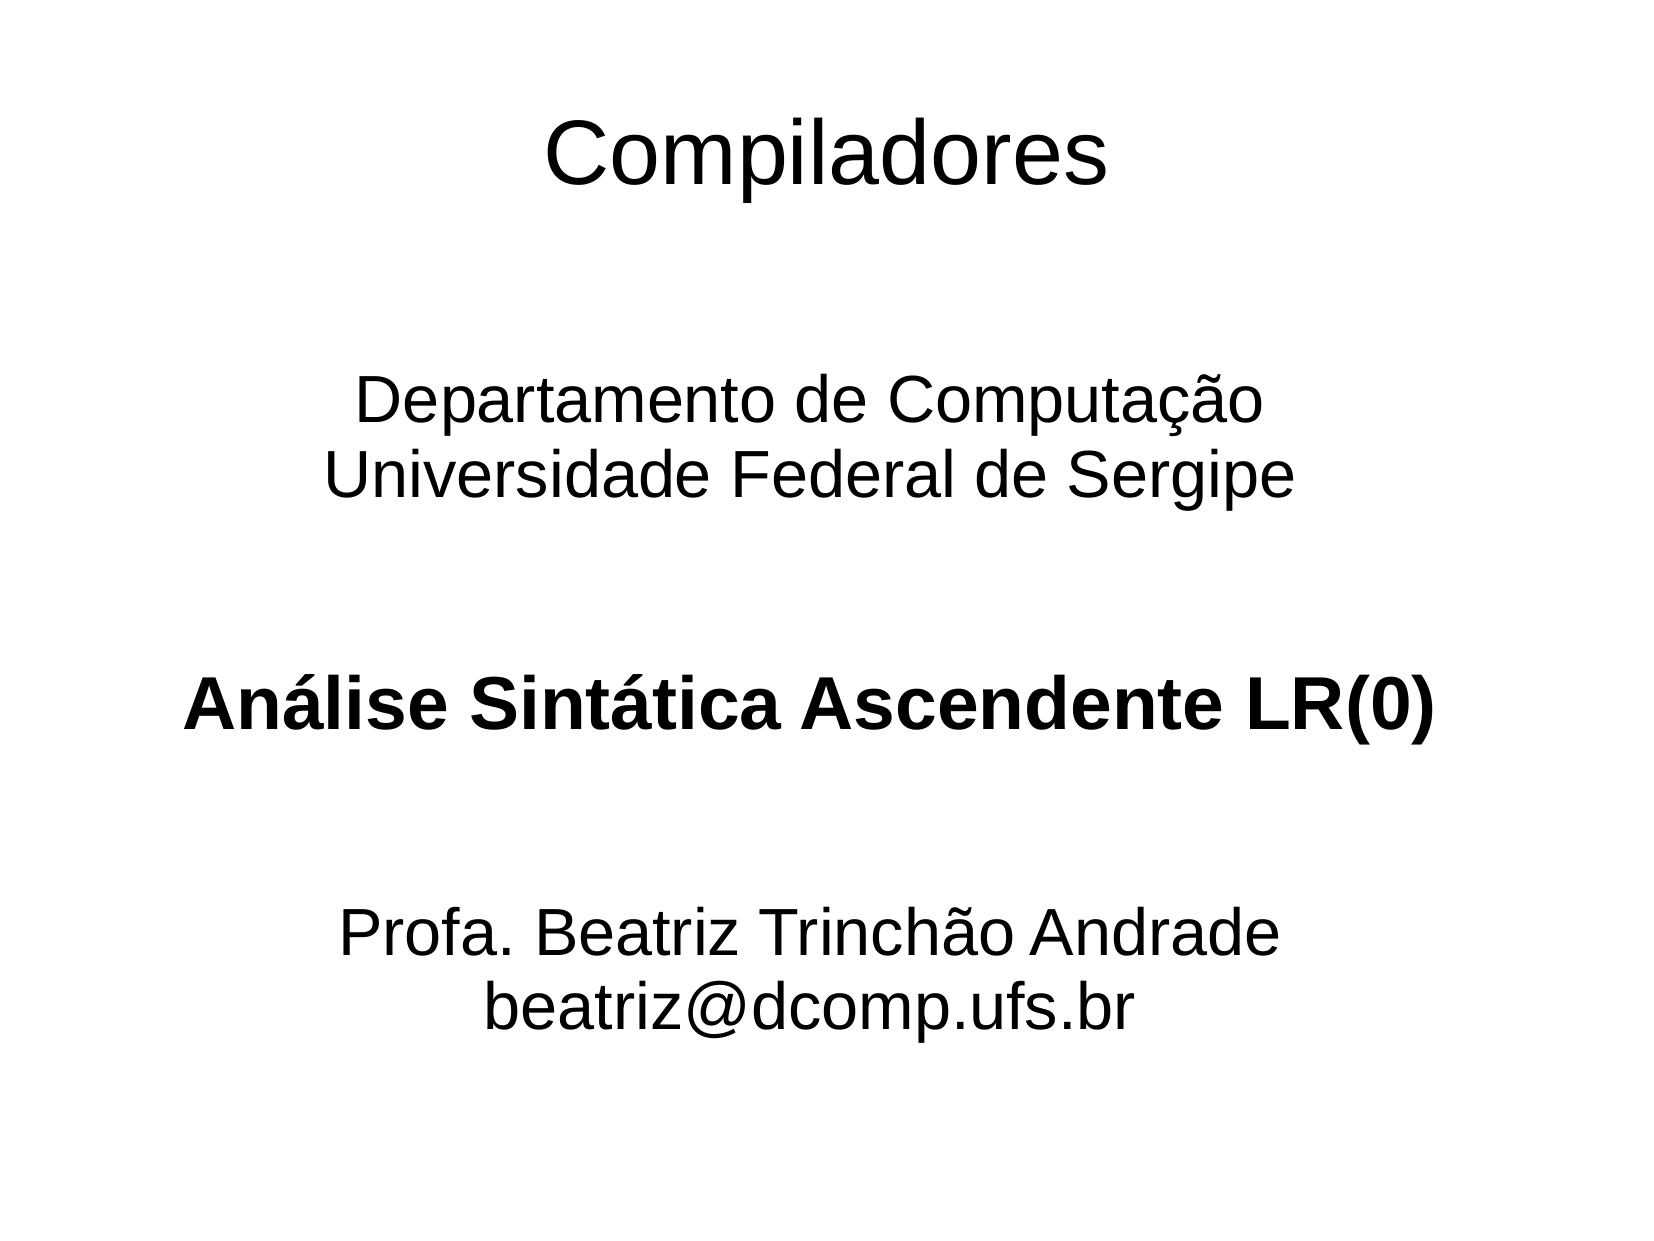

# Compiladores
Departamento de Computação
Universidade Federal de Sergipe
Análise Sintática Ascendente LR(0)
Profa. Beatriz Trinchão Andrade
beatriz@dcomp.ufs.br